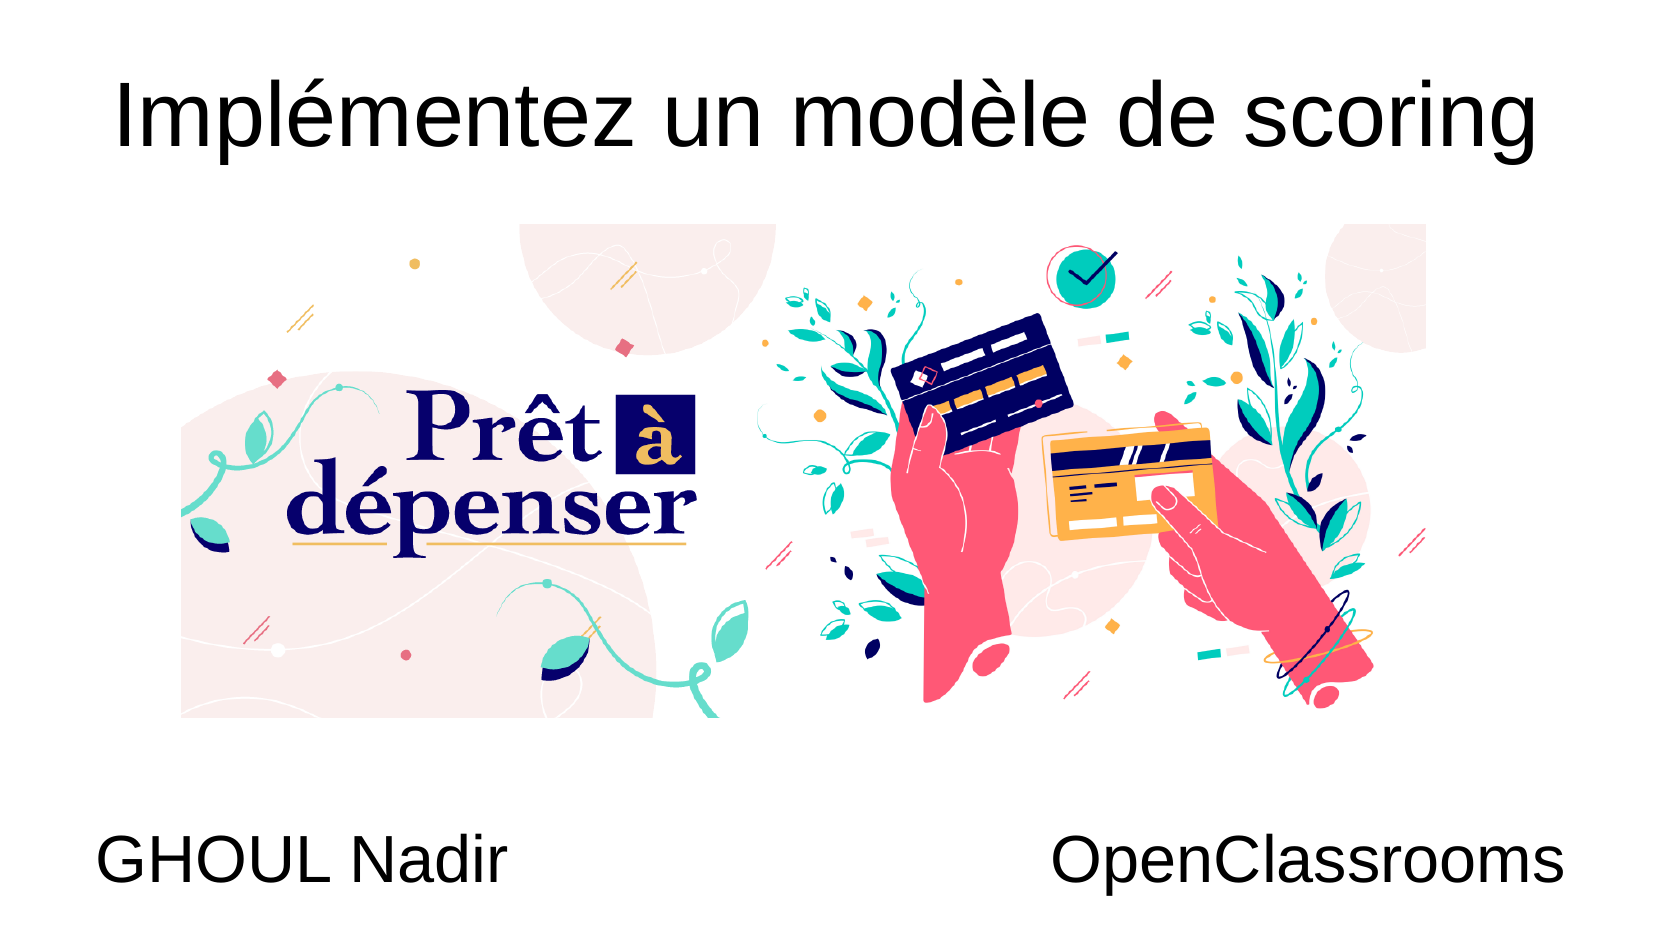

# Implémentez un modèle de scoring
GHOUL Nadir							 OpenClassrooms